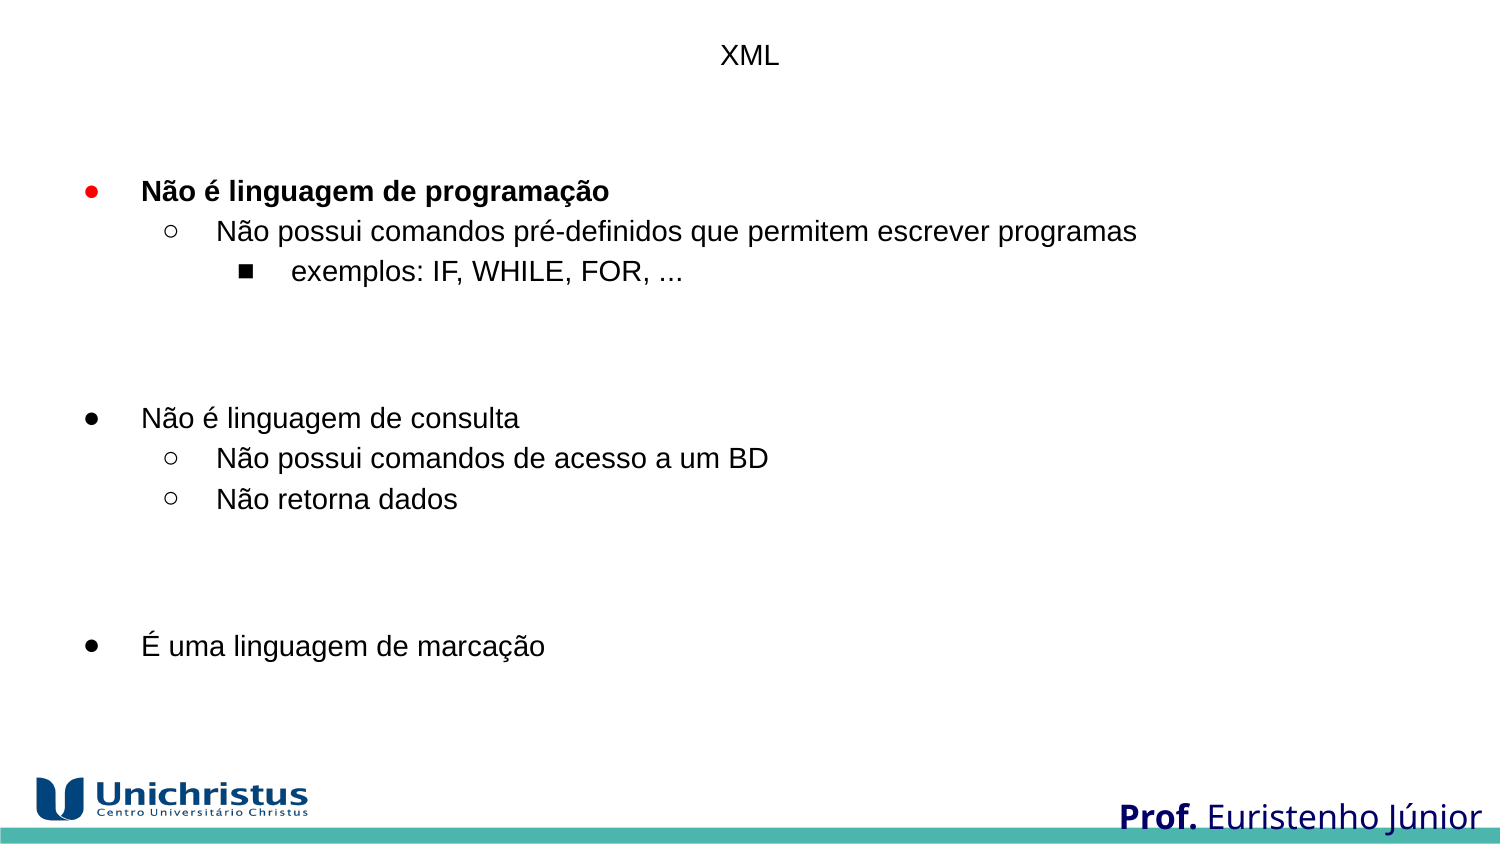

# XML
Não é linguagem de programação
Não possui comandos pré-definidos que permitem escrever programas
exemplos: IF, WHILE, FOR, ...
Não é linguagem de consulta
Não possui comandos de acesso a um BD
Não retorna dados
É uma linguagem de marcação